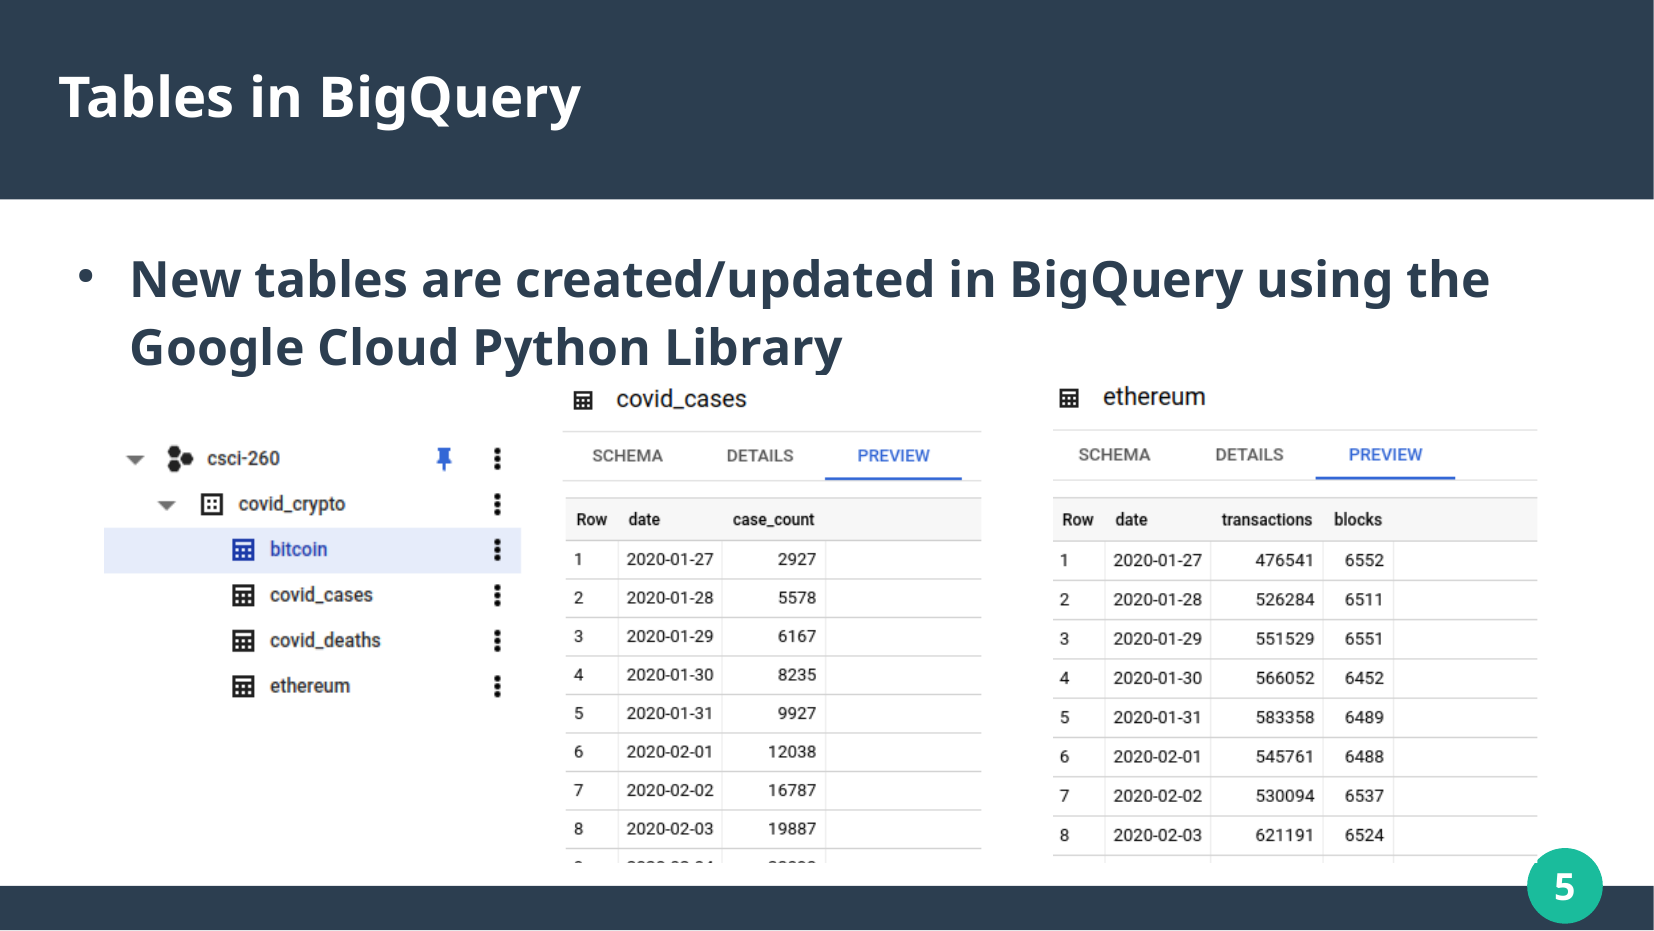

# Tables in BigQuery
New tables are created/updated in BigQuery using the Google Cloud Python Library